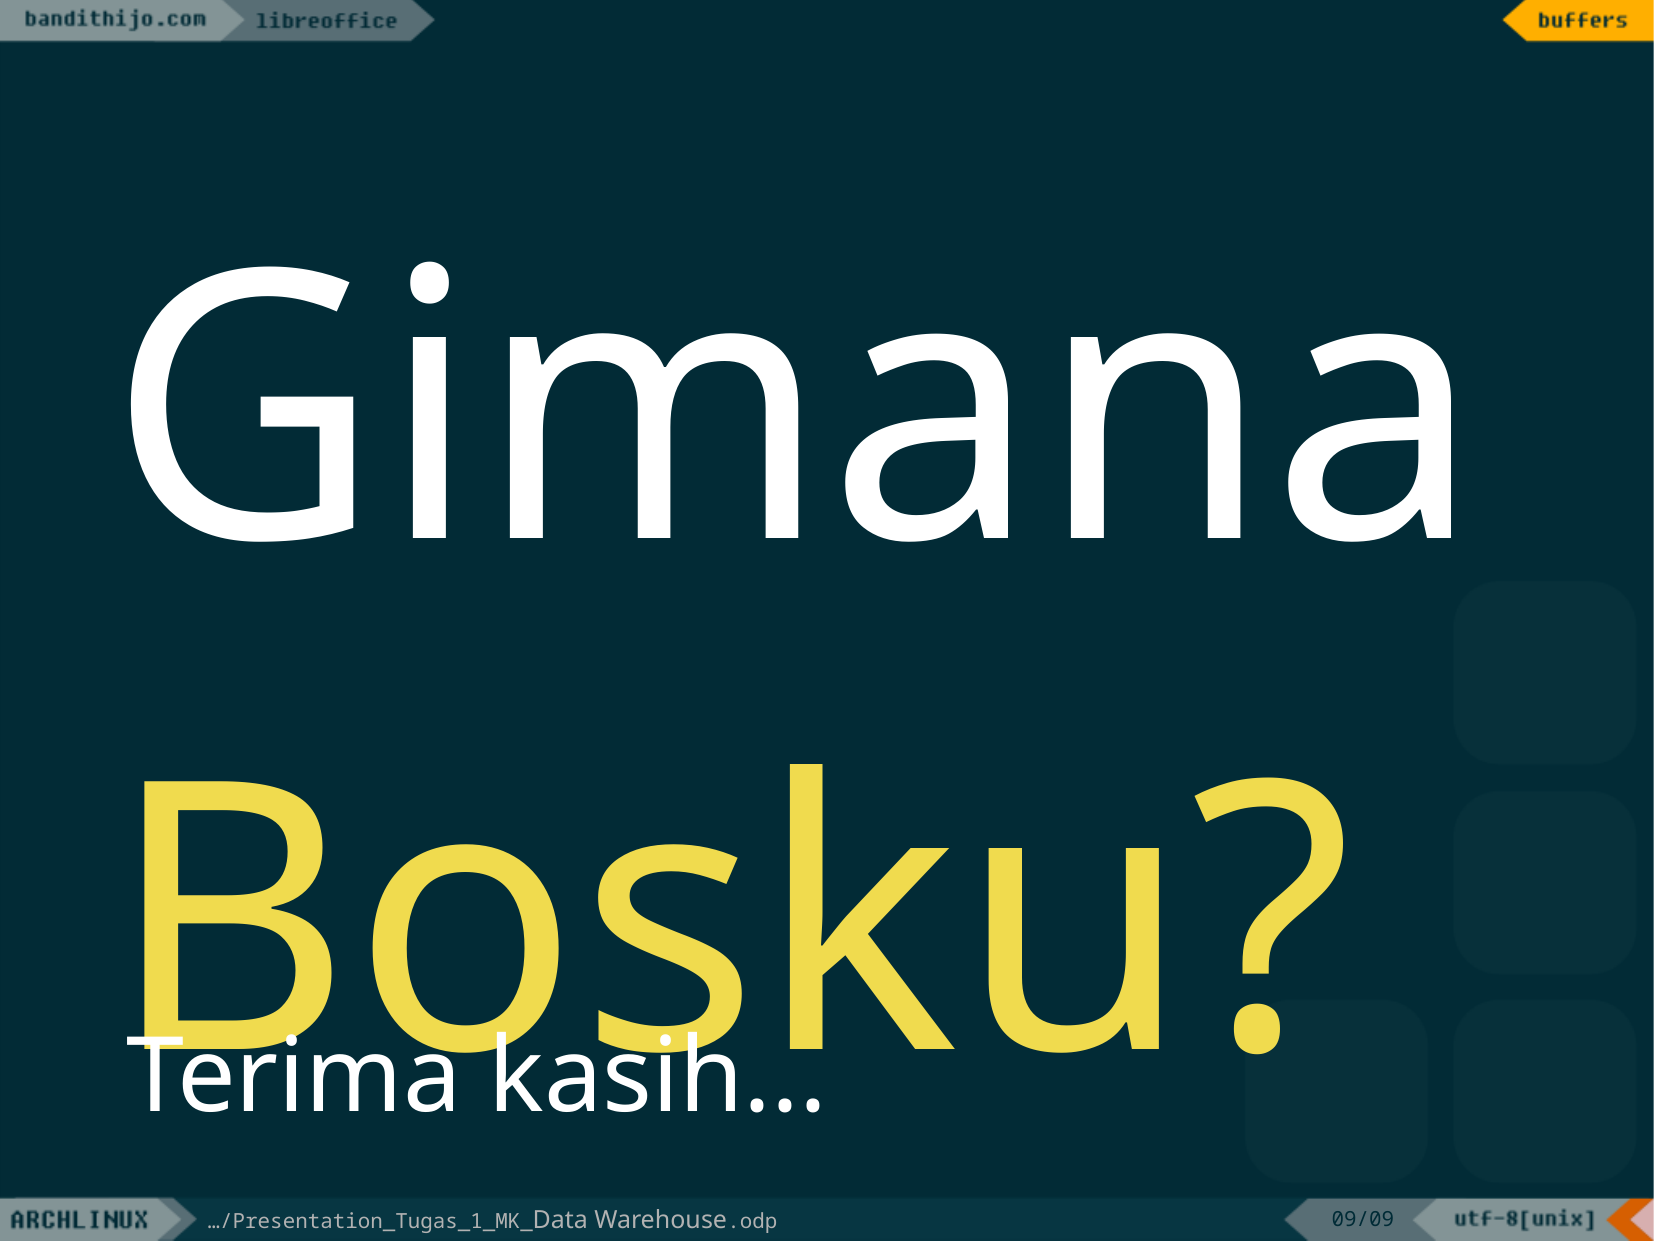

Gimana
Bosku?
Terima kasih...
…/Presentation_Tugas_1_MK_Data Warehouse.odp
09/09